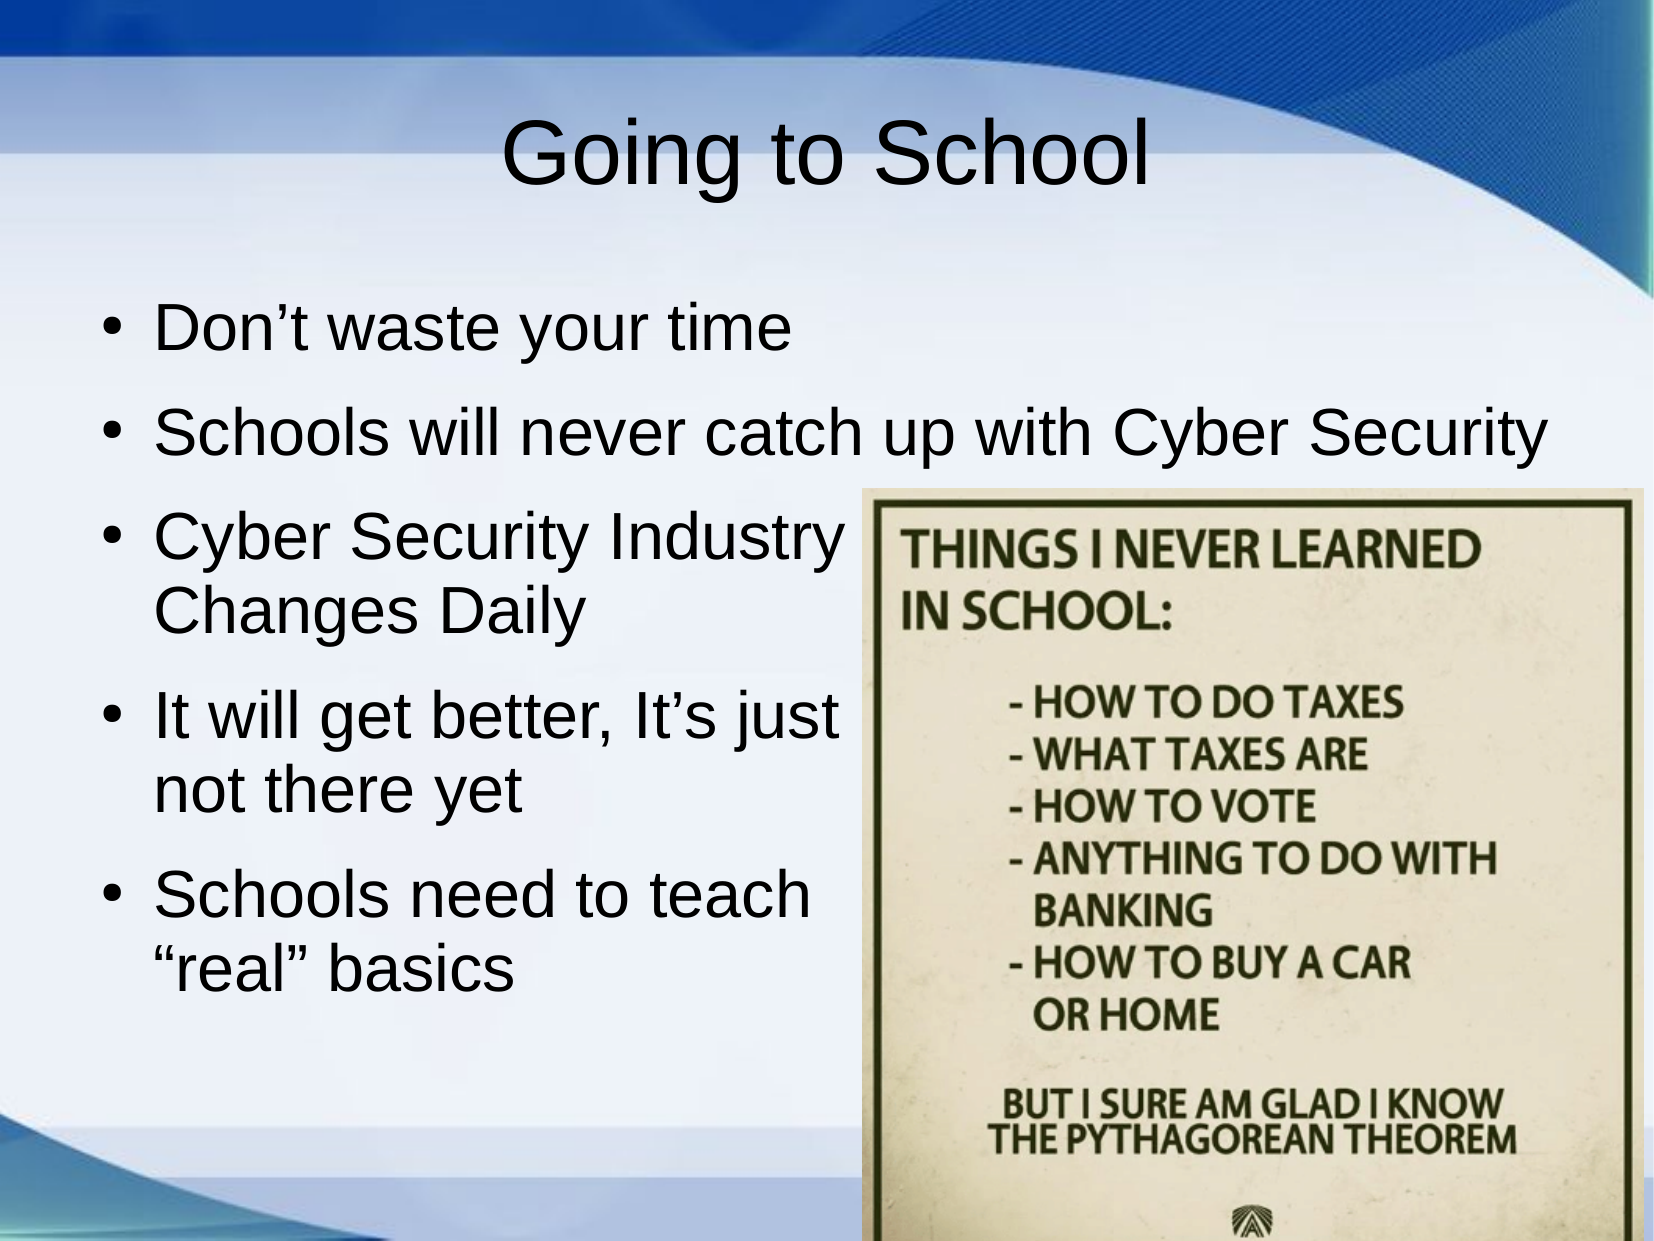

# Going to School
Don’t waste your time
Schools will never catch up with Cyber Security
Cyber Security Industry
Changes Daily
It will get better, It’s just
not there yet
Schools need to teach
“real” basics